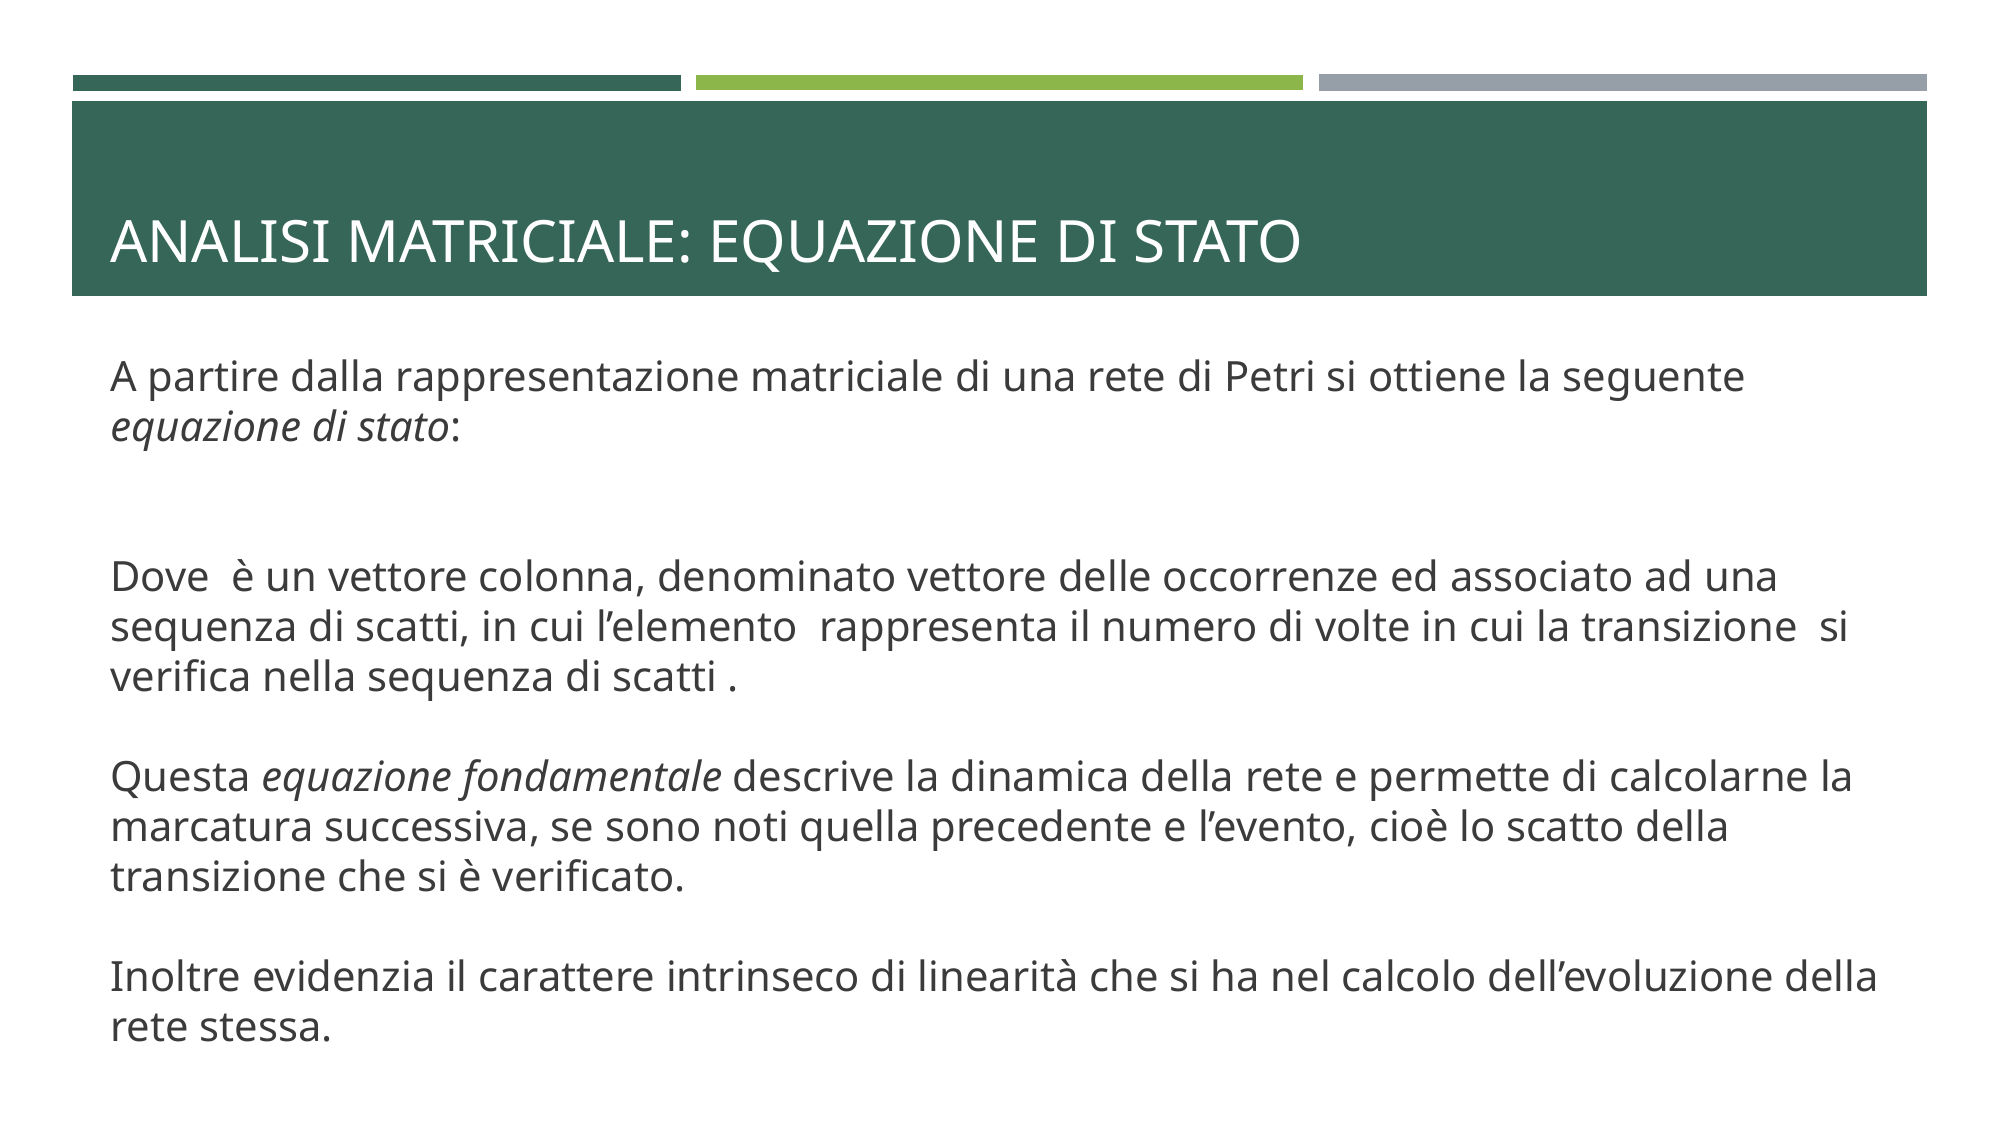

# Analisi matriciale: equazione di stato
A partire dalla rappresentazione matriciale di una rete di Petri si ottiene la seguente equazione di stato:
Dove è un vettore colonna, denominato vettore delle occorrenze ed associato ad una sequenza di scatti, in cui l’elemento rappresenta il numero di volte in cui la transizione si verifica nella sequenza di scatti .
Questa equazione fondamentale descrive la dinamica della rete e permette di calcolarne la marcatura successiva, se sono noti quella precedente e l’evento, cioè lo scatto della transizione che si è verificato.
Inoltre evidenzia il carattere intrinseco di linearità che si ha nel calcolo dell’evoluzione della rete stessa.